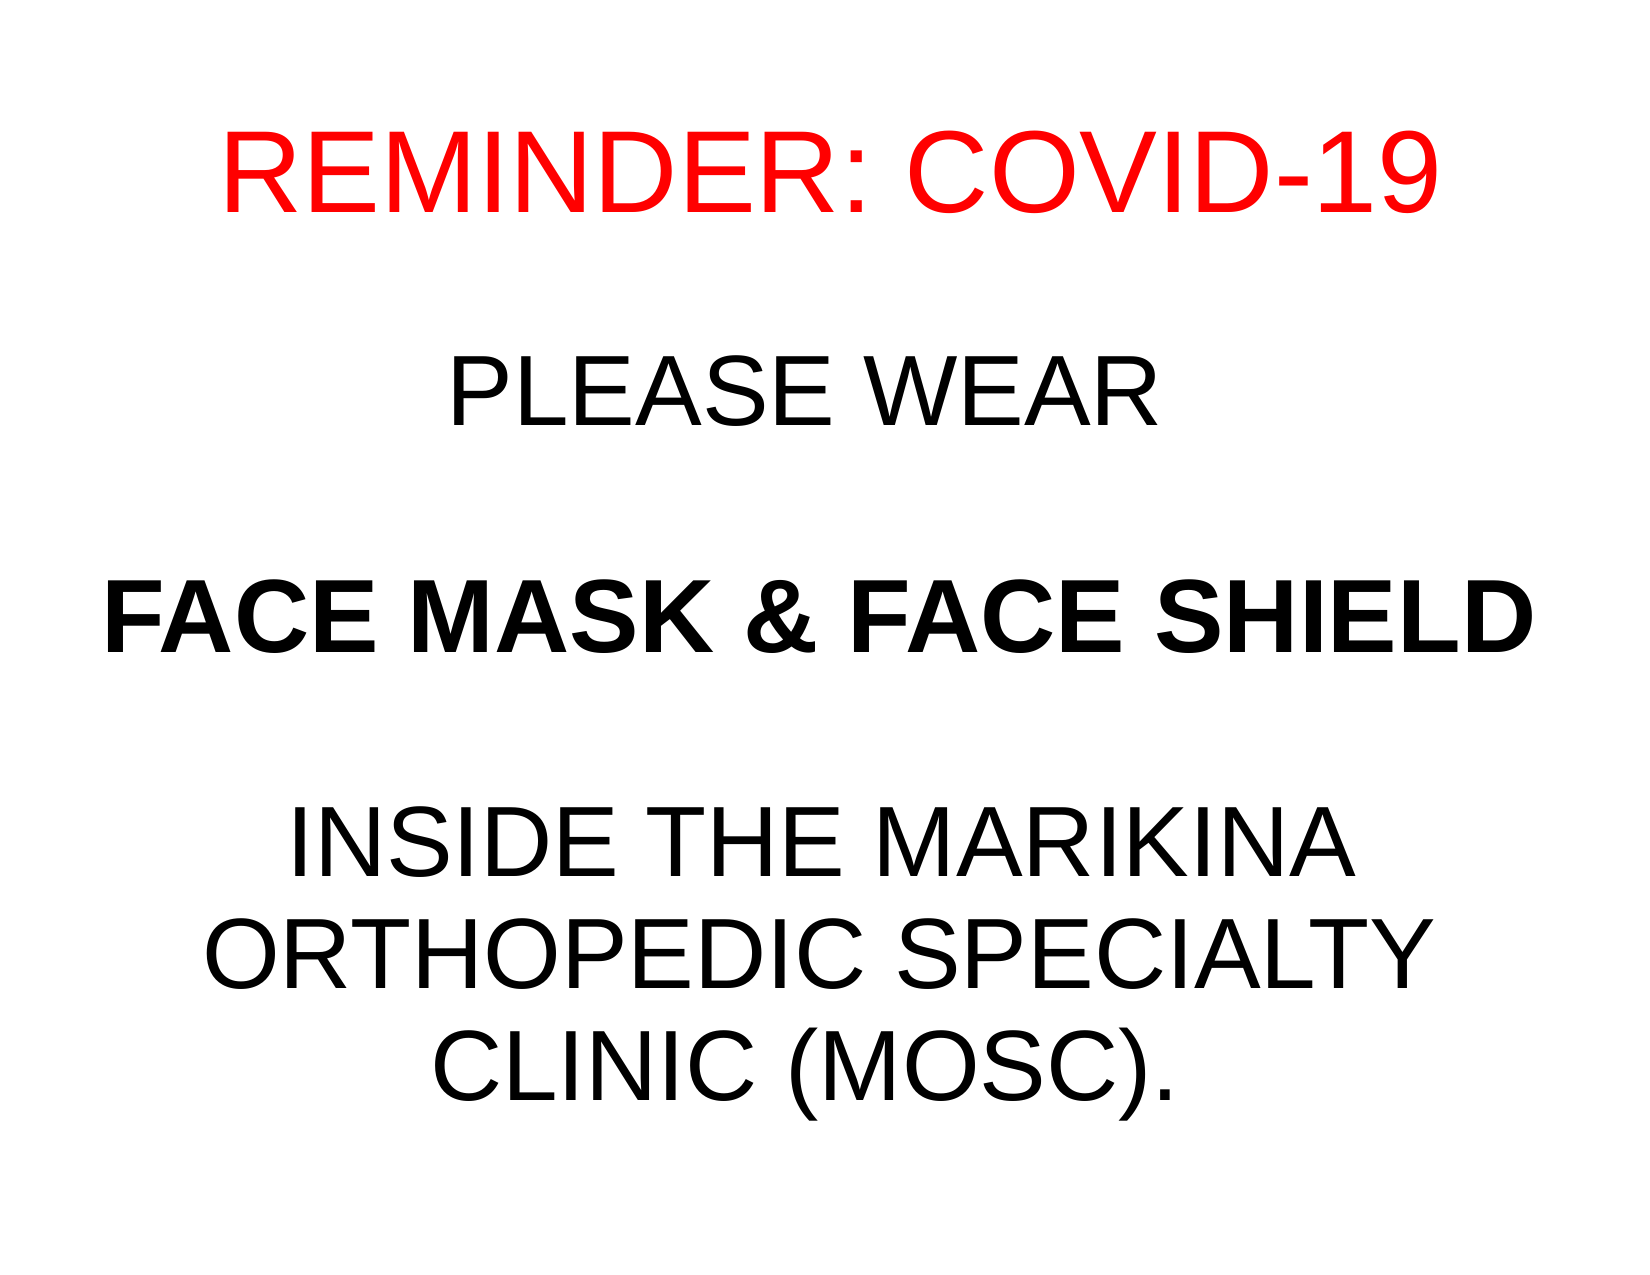

# REMINDER: COVID-19
PLEASE WEAR
FACE MASK & FACE SHIELD
INSIDE THE MARIKINA ORTHOPEDIC SPECIALTY CLINIC (MOSC).